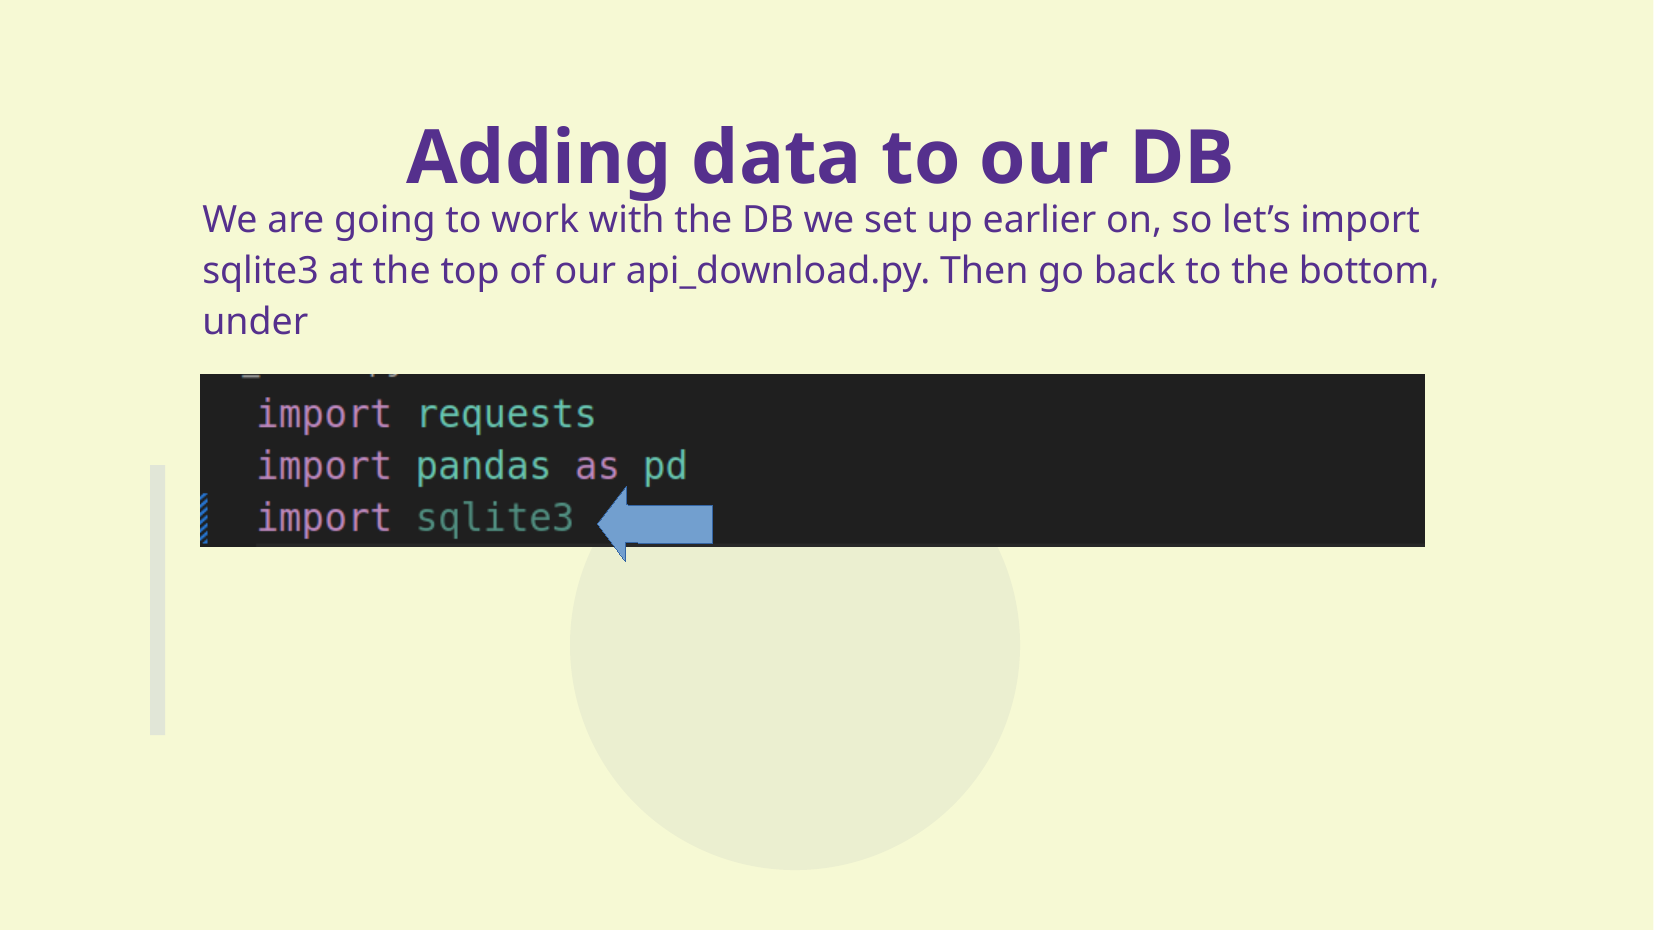

# Adding data to our DB
We are going to work with the DB we set up earlier on, so let’s import sqlite3 at the top of our api_download.py. Then go back to the bottom, under